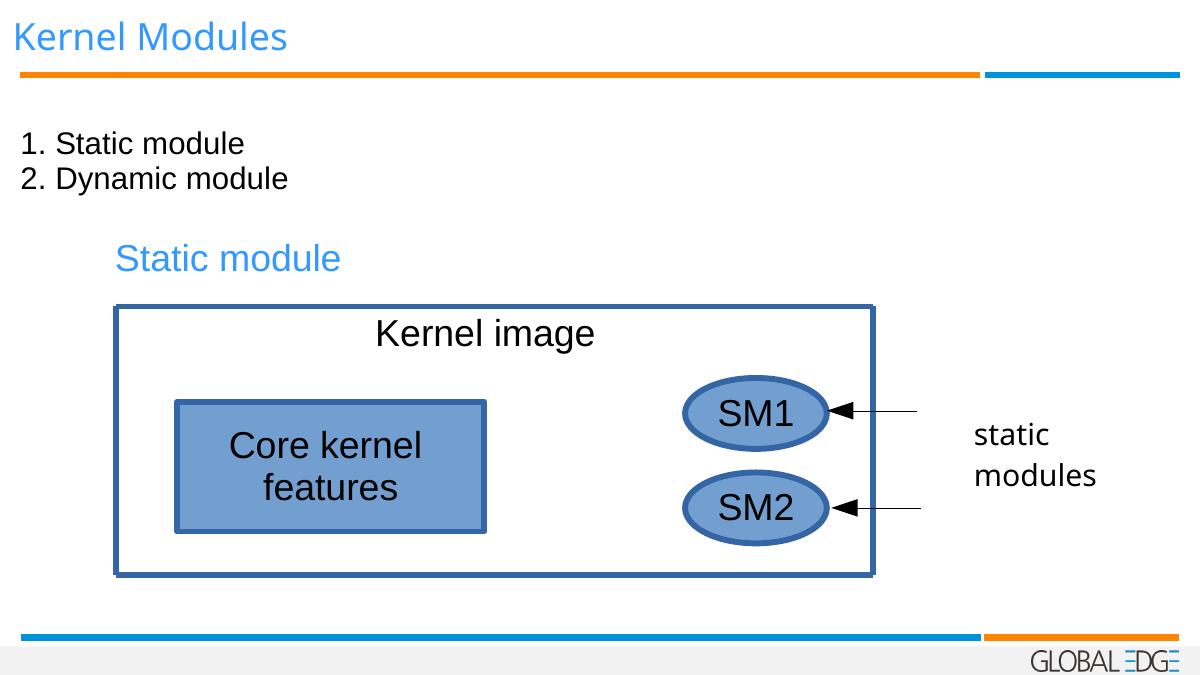

# Kernel Modules
1. Static module
2. Dynamic module
 Static module
 Kernel image
SM1
Core kernel
features
static modules
SM2